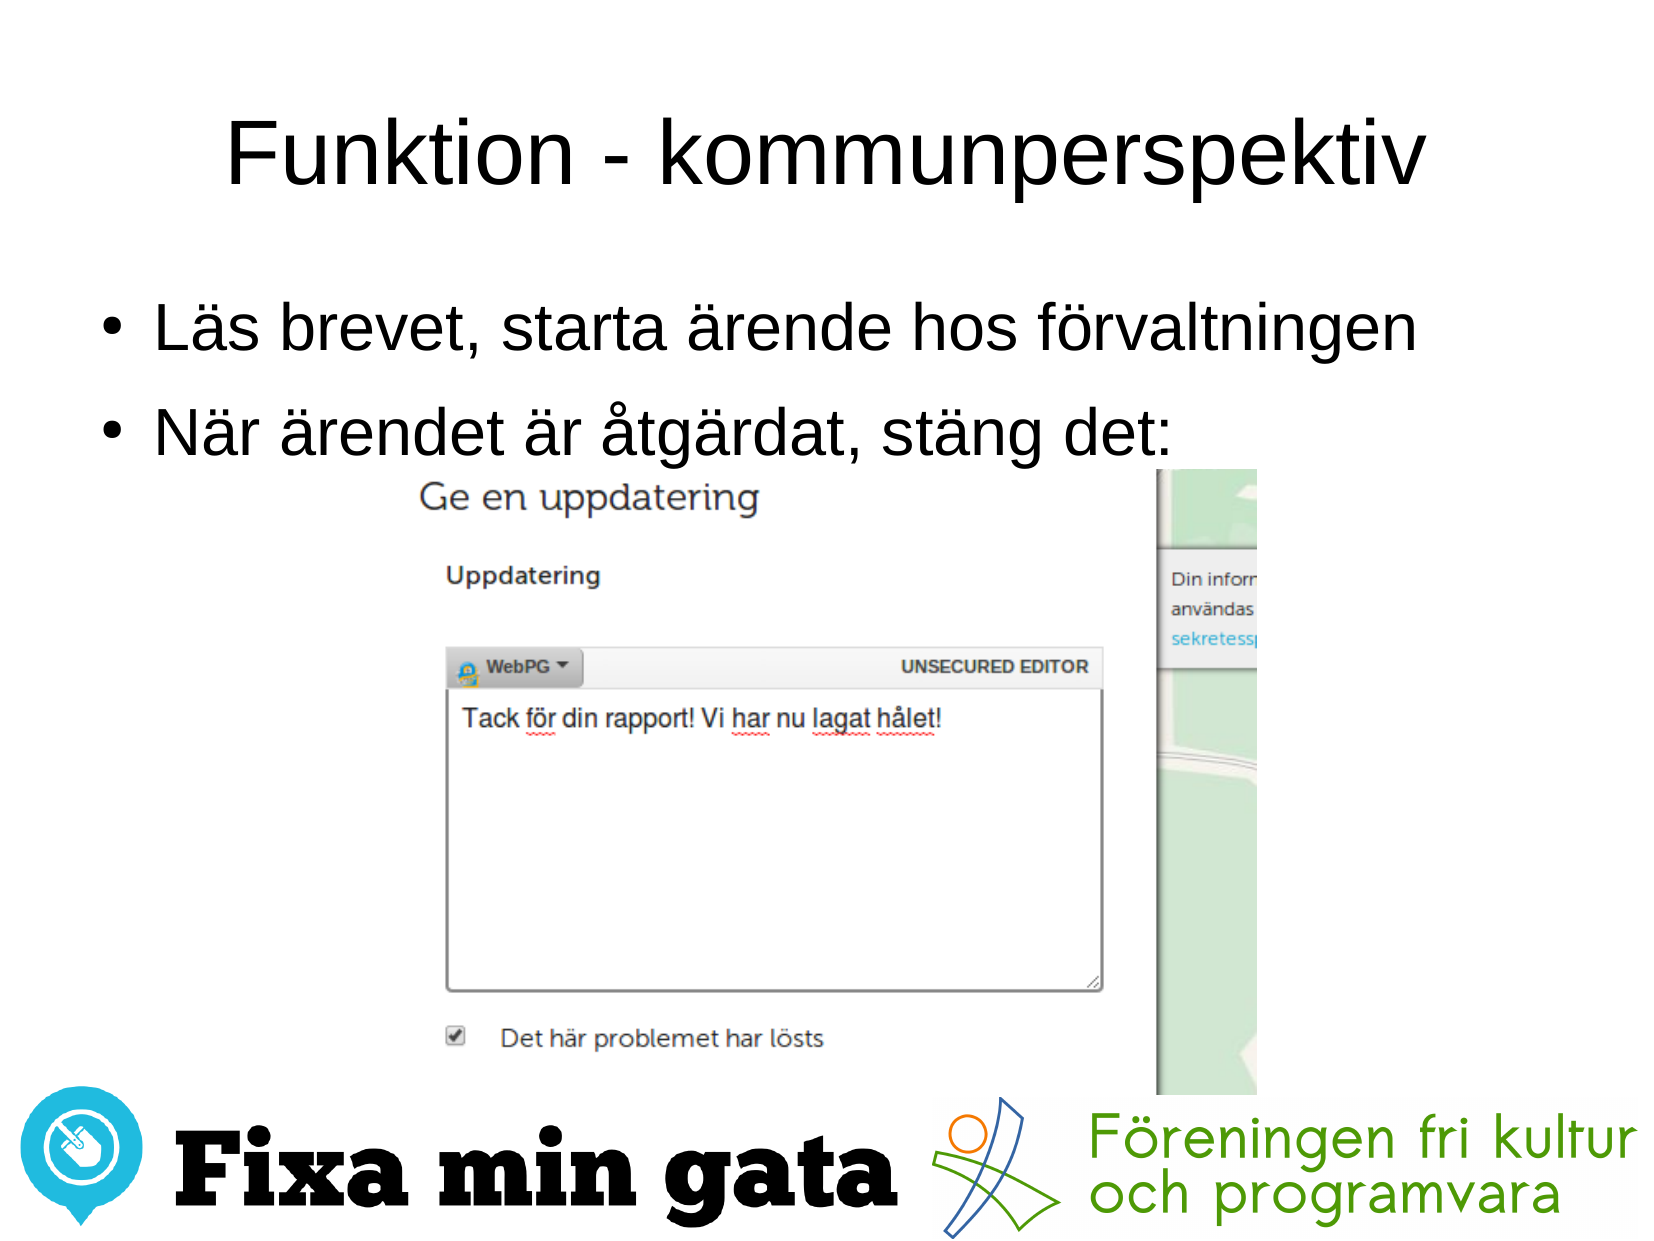

# Funktion - kommunperspektiv
Läs brevet, starta ärende hos förvaltningen
När ärendet är åtgärdat, stäng det: